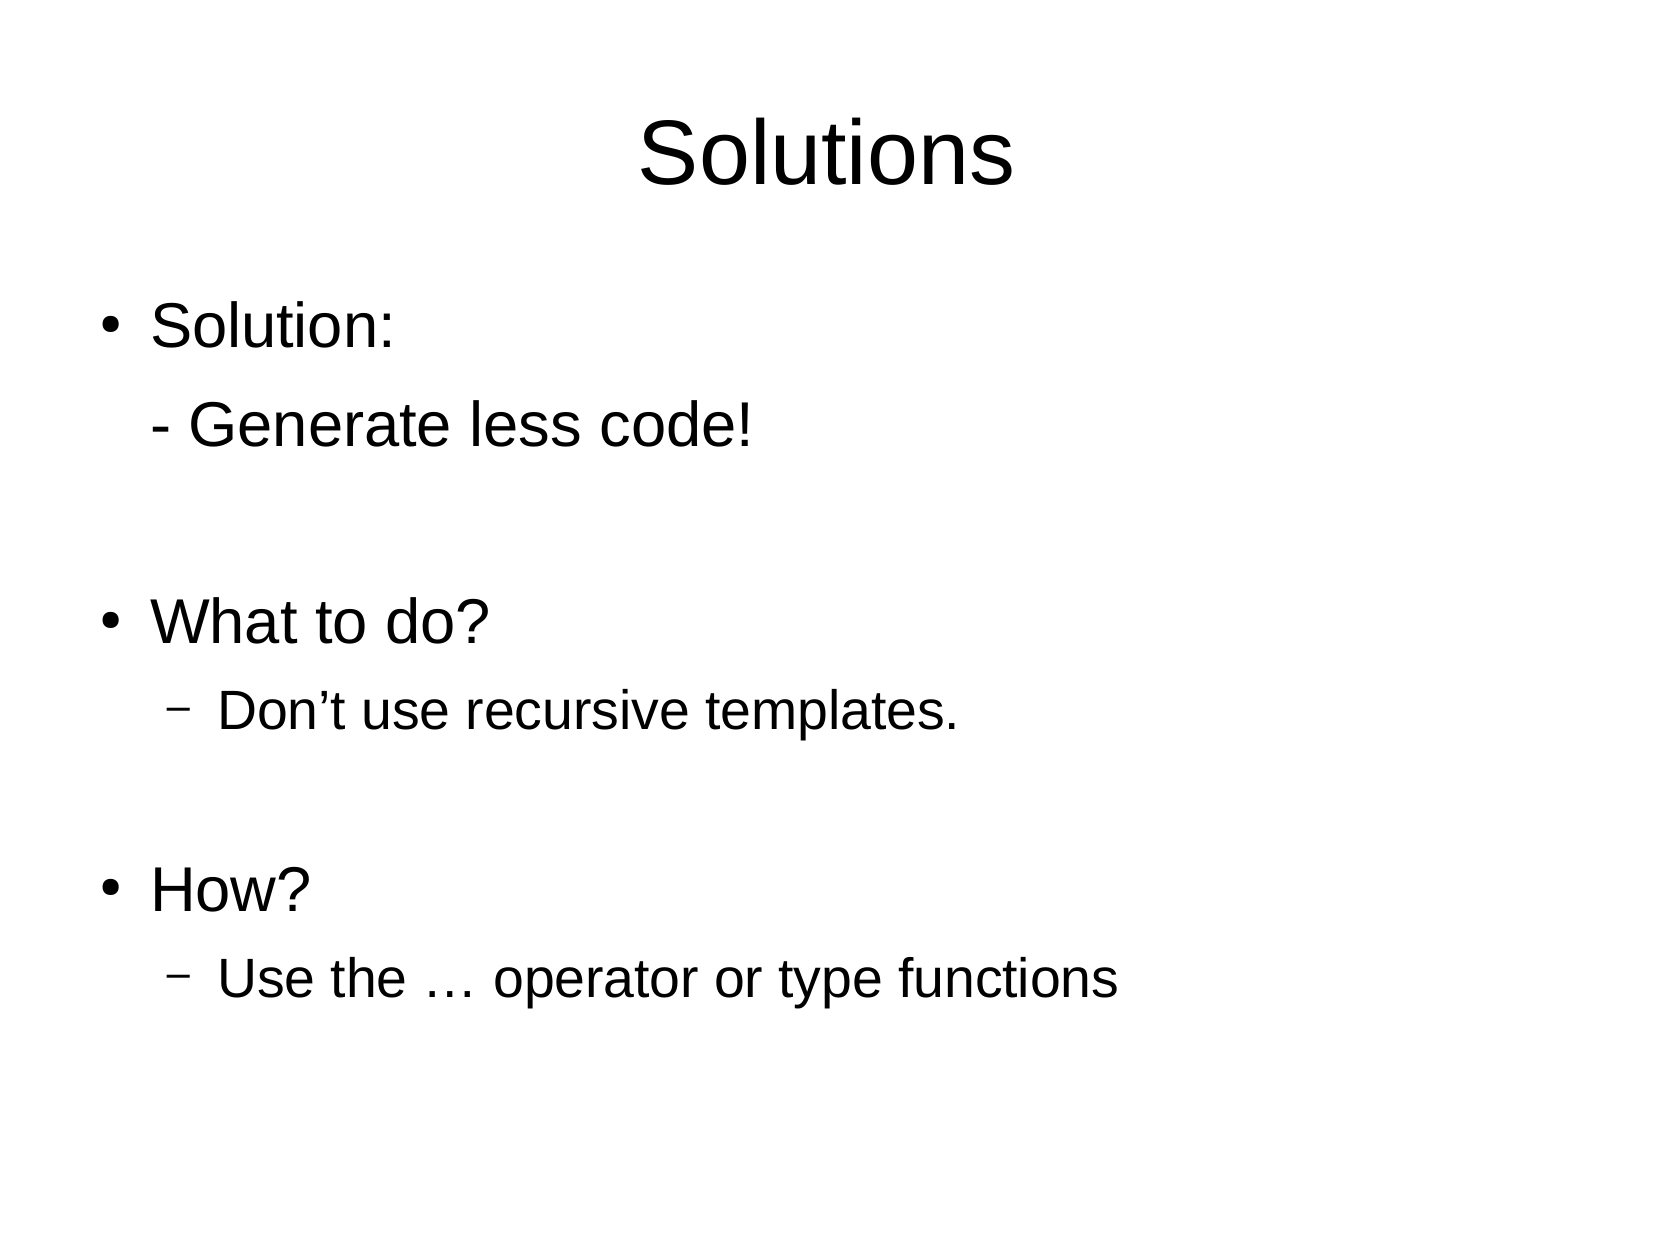

# Solutions
Solution:
- Generate less code!
What to do?
Don’t use recursive templates.
How?
Use the … operator or type functions